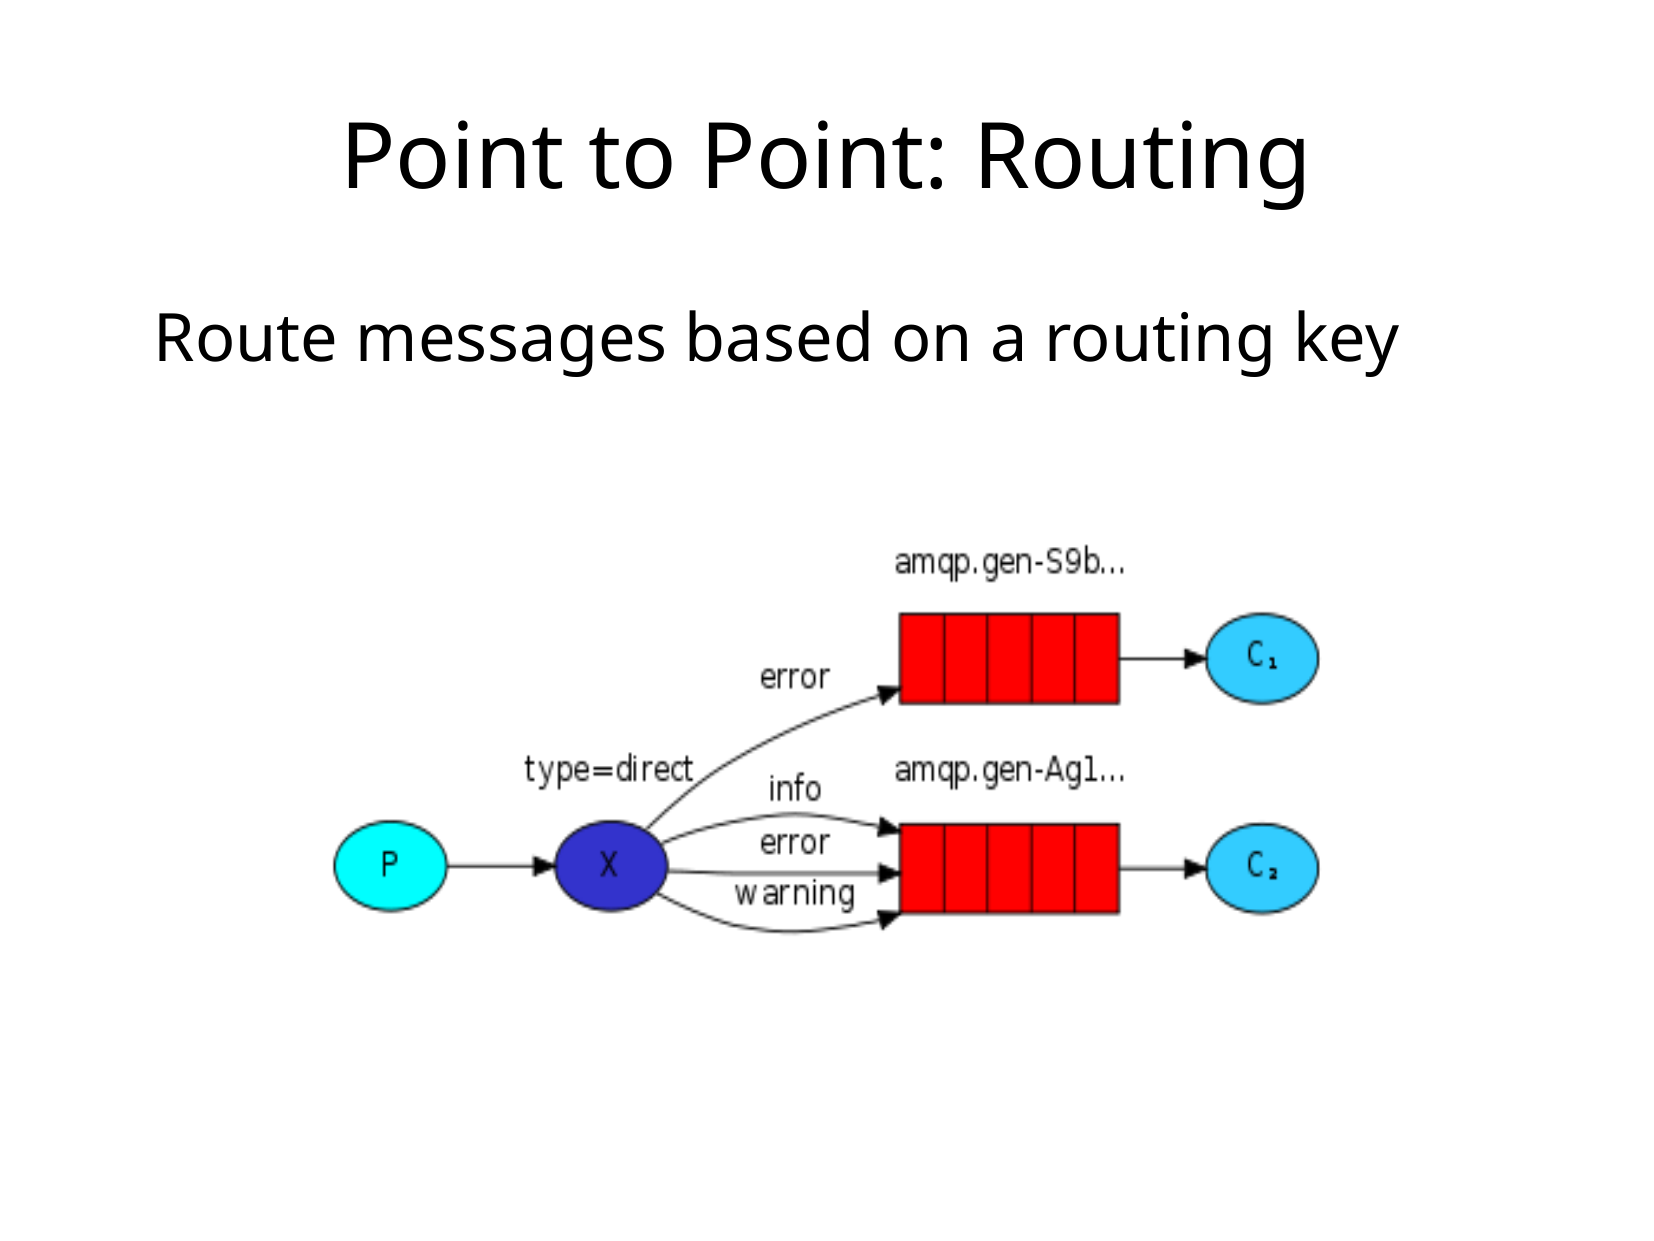

# Point to Point: Routing
Route messages based on a routing key